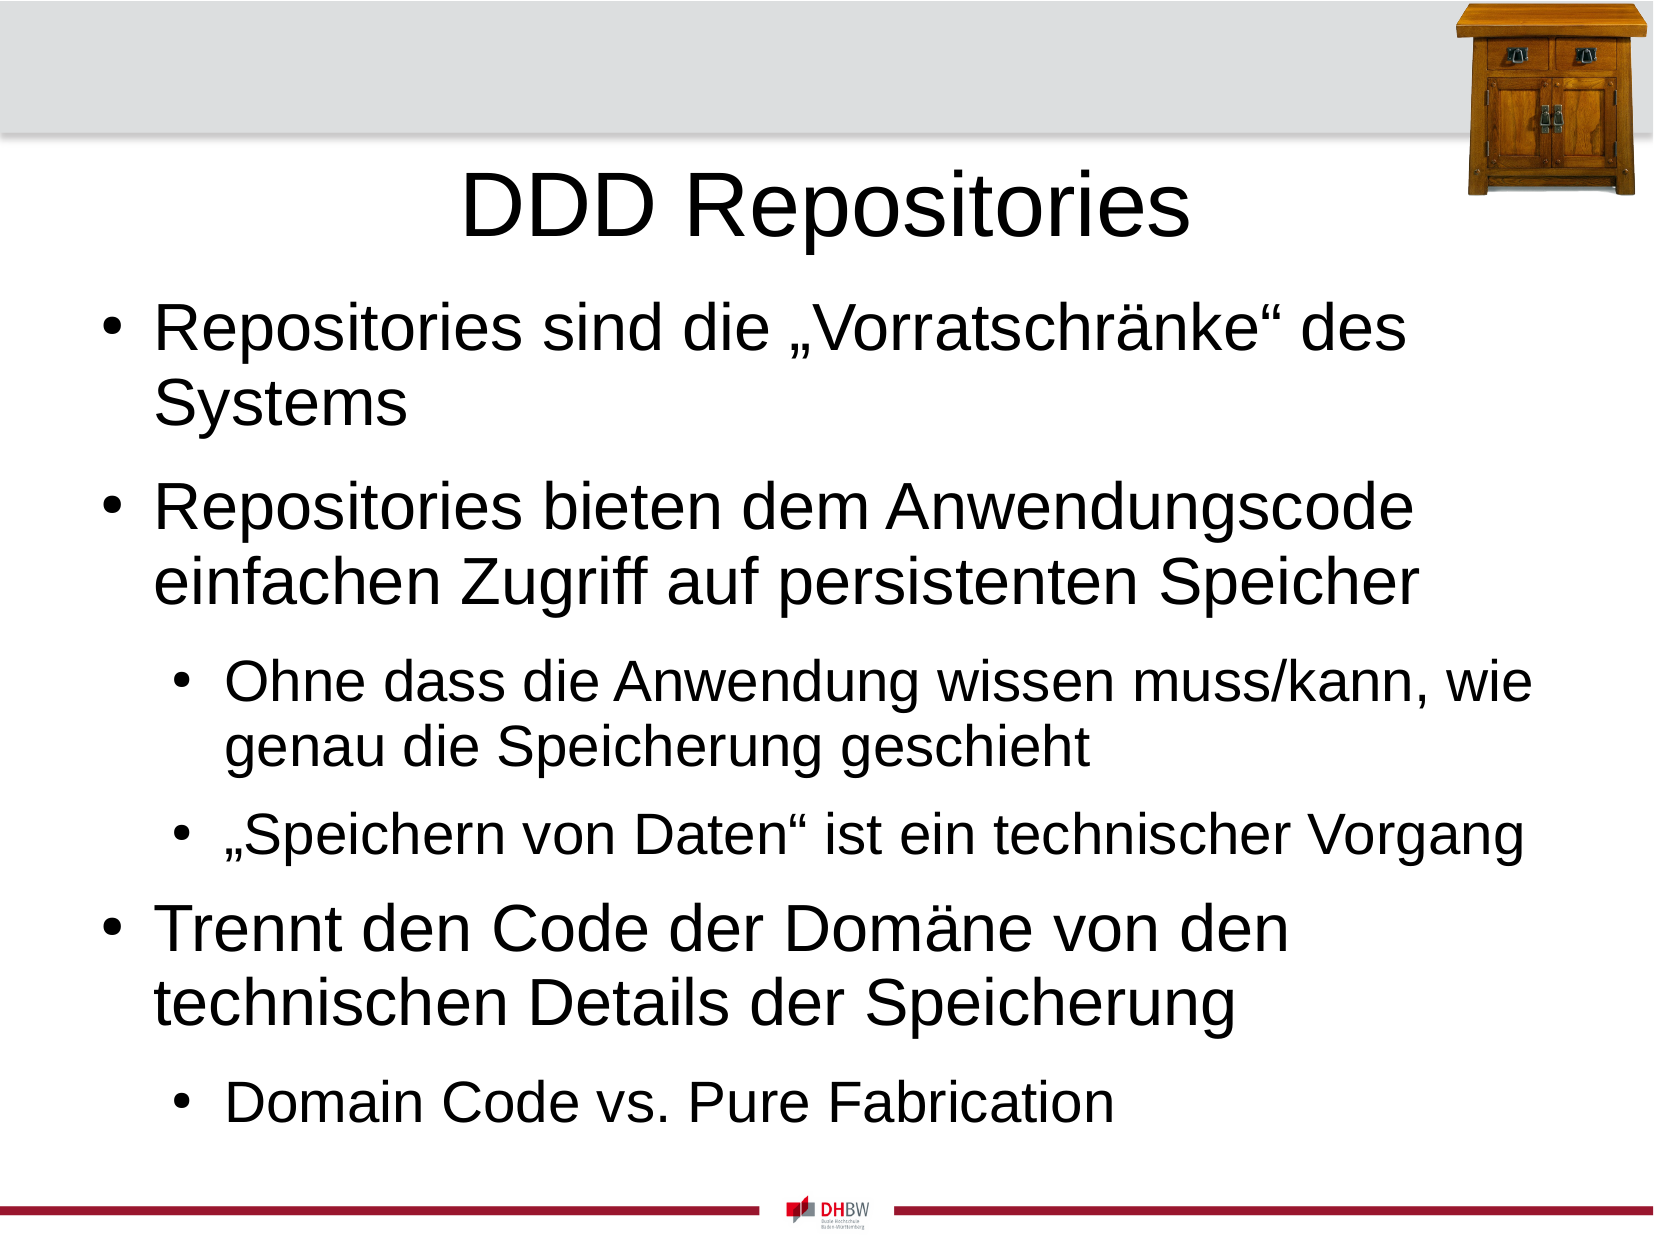

# DDD Repositories
Repositories sind die „Vorratschränke“ des Systems
Repositories bieten dem Anwendungscode einfachen Zugriff auf persistenten Speicher
Ohne dass die Anwendung wissen muss/kann, wie genau die Speicherung geschieht
„Speichern von Daten“ ist ein technischer Vorgang
Trennt den Code der Domäne von den technischen Details der Speicherung
Domain Code vs. Pure Fabrication